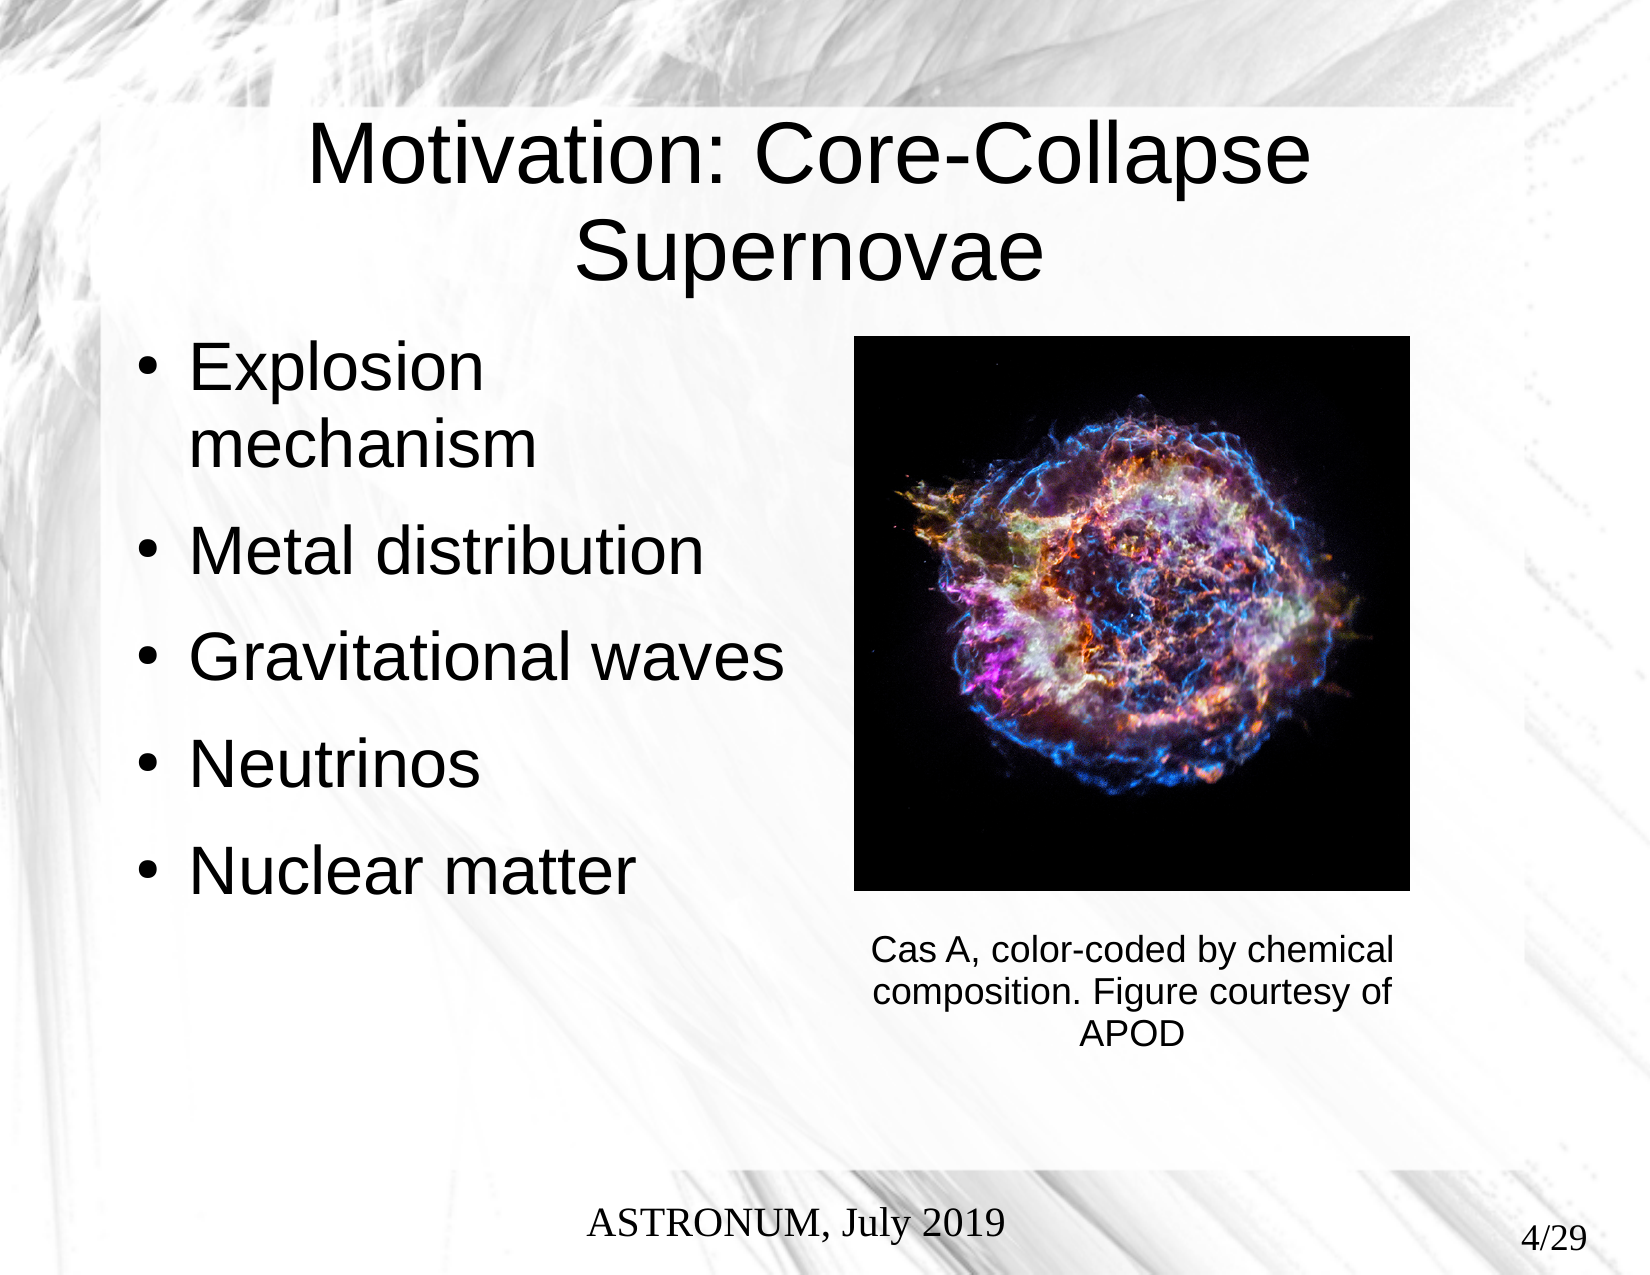

# Motivation: Core-Collapse Supernovae
Explosion mechanism
Metal distribution
Gravitational waves
Neutrinos
Nuclear matter
Cas A, color-coded by chemical composition. Figure courtesy of APOD
ASTRONUM, July 2019
4